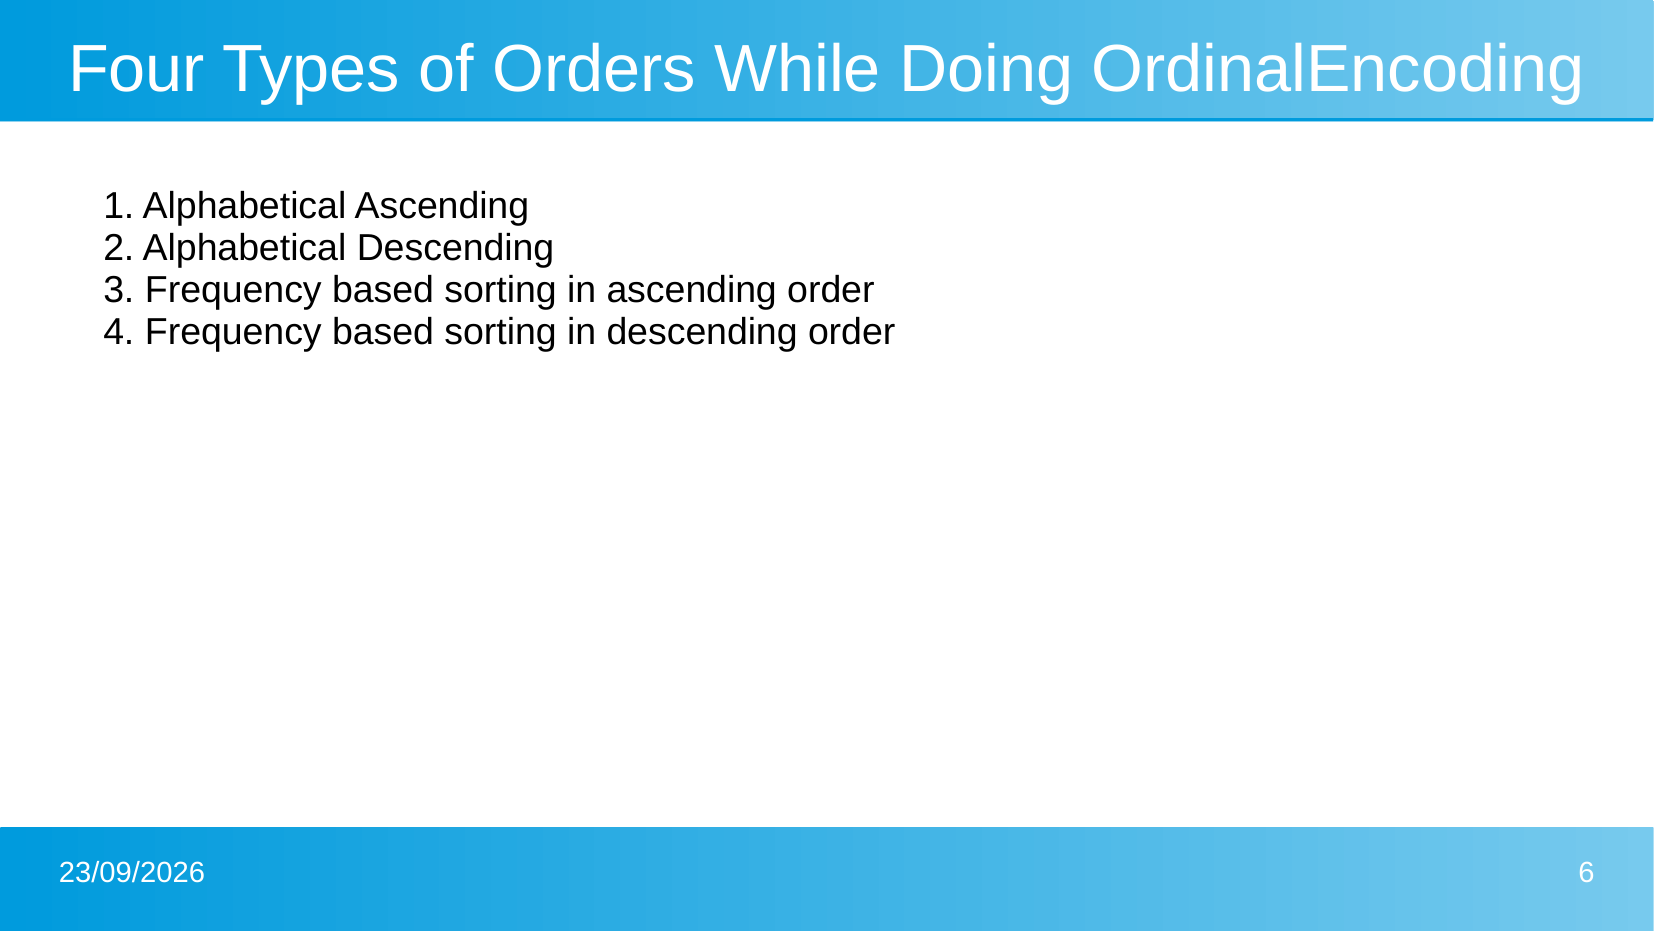

# Four Types of Orders While Doing OrdinalEncoding
1. Alphabetical Ascending
2. Alphabetical Descending
3. Frequency based sorting in ascending order
4. Frequency based sorting in descending order
6